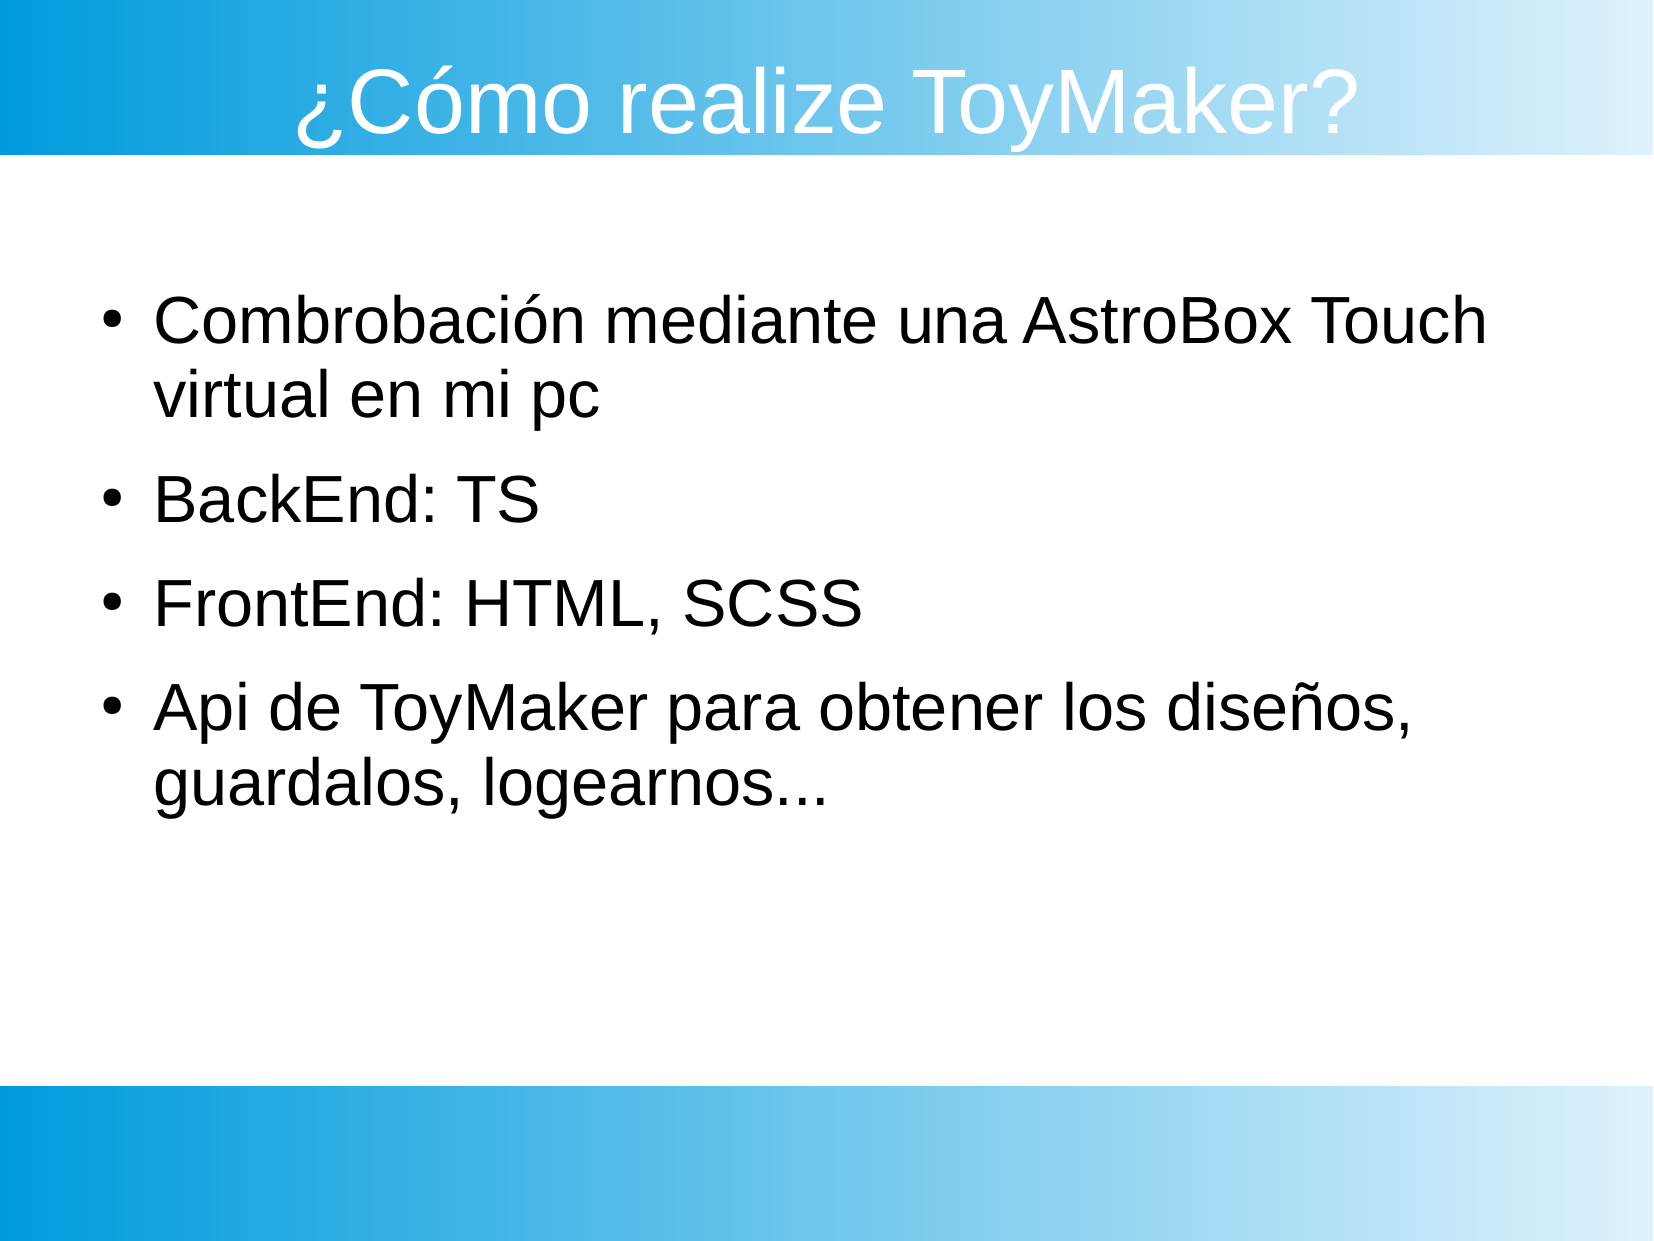

# ¿Cómo realize ToyMaker?
Combrobación mediante una AstroBox Touch virtual en mi pc
BackEnd: TS
FrontEnd: HTML, SCSS
Api de ToyMaker para obtener los diseños, guardalos, logearnos...